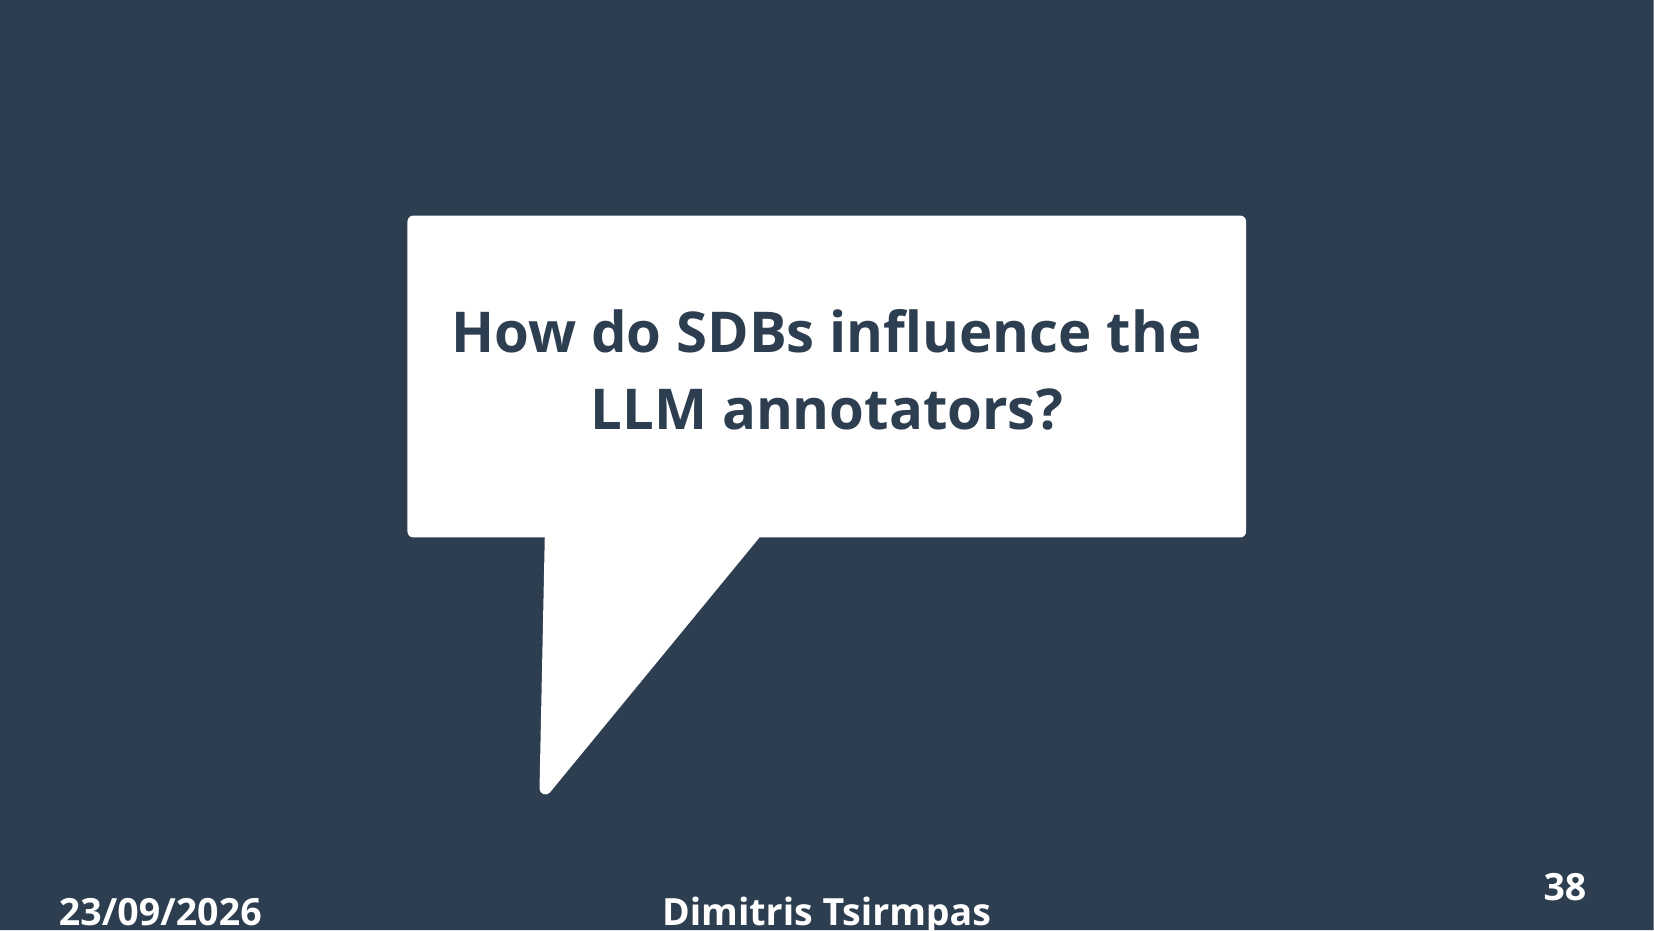

# How do SDBs influence the LLM annotators?
38
Dimitris Tsirmpas